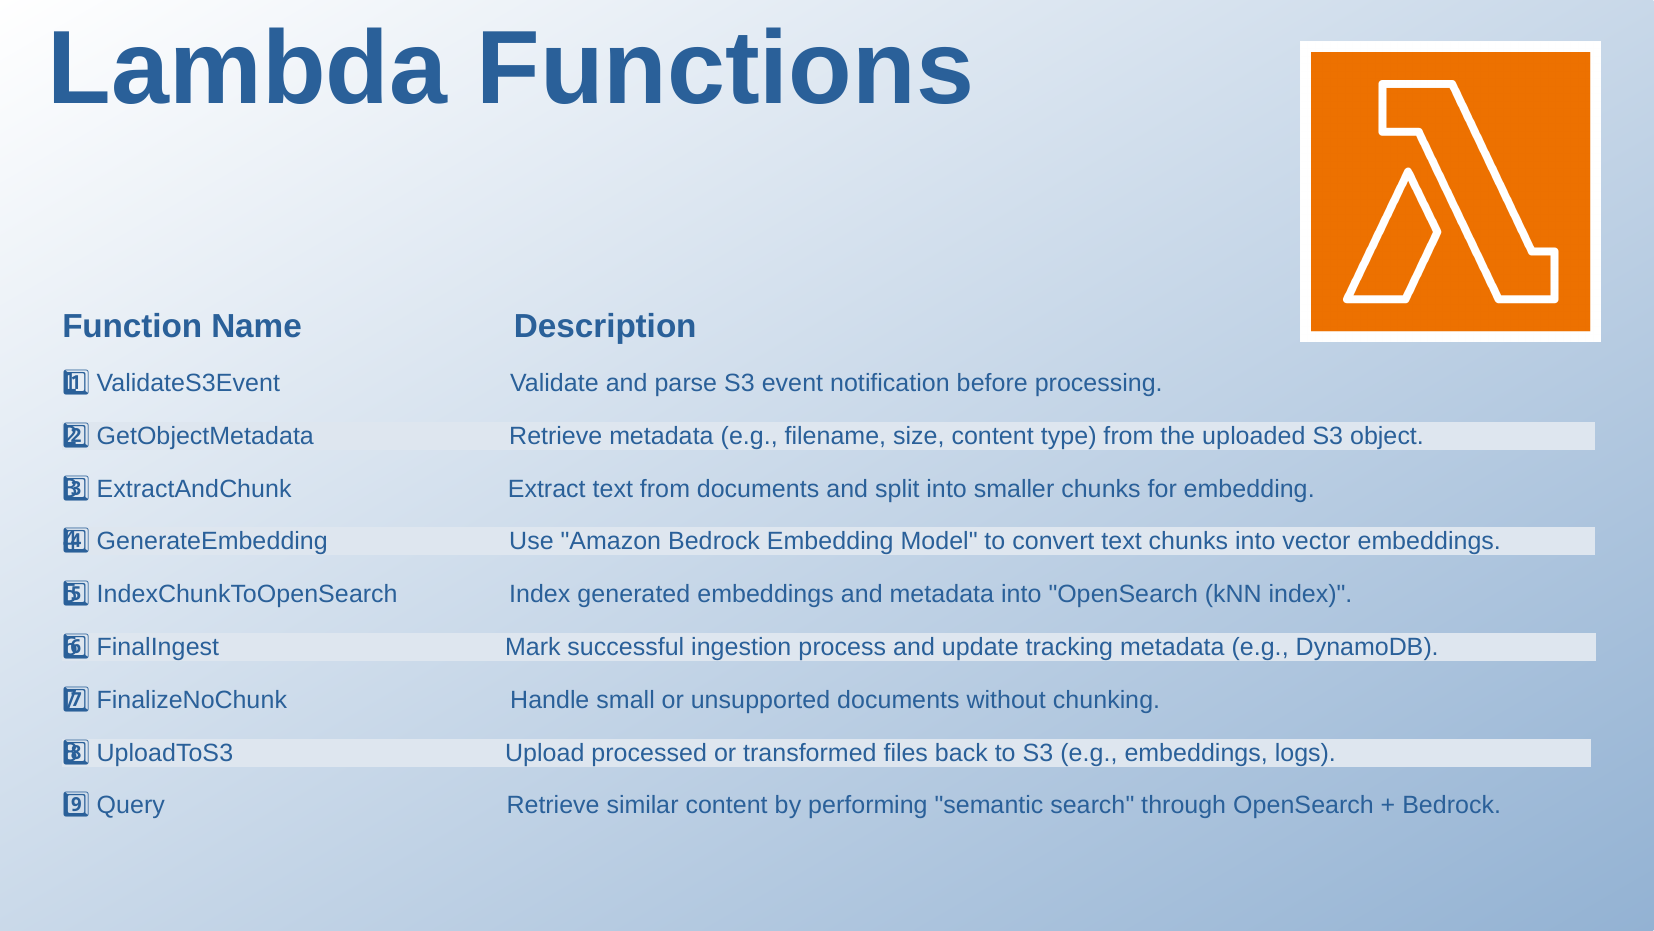

Lambda Functions
Function Name Description
1️⃣ ValidateS3Event Validate and parse S3 event notification before processing.
2️⃣ GetObjectMetadata Retrieve metadata (e.g., filename, size, content type) from the uploaded S3 object.
3️⃣ ExtractAndChunk Extract text from documents and split into smaller chunks for embedding.
4️⃣ GenerateEmbedding Use "Amazon Bedrock Embedding Model" to convert text chunks into vector embeddings.
5️⃣ IndexChunkToOpenSearch Index generated embeddings and metadata into "OpenSearch (kNN index)".
6️⃣ FinalIngest Mark successful ingestion process and update tracking metadata (e.g., DynamoDB).
7️⃣ FinalizeNoChunk Handle small or unsupported documents without chunking.
8️⃣ UploadToS3 Upload processed or transformed files back to S3 (e.g., embeddings, logs).
9️⃣ Query Retrieve similar content by performing "semantic search" through OpenSearch + Bedrock.